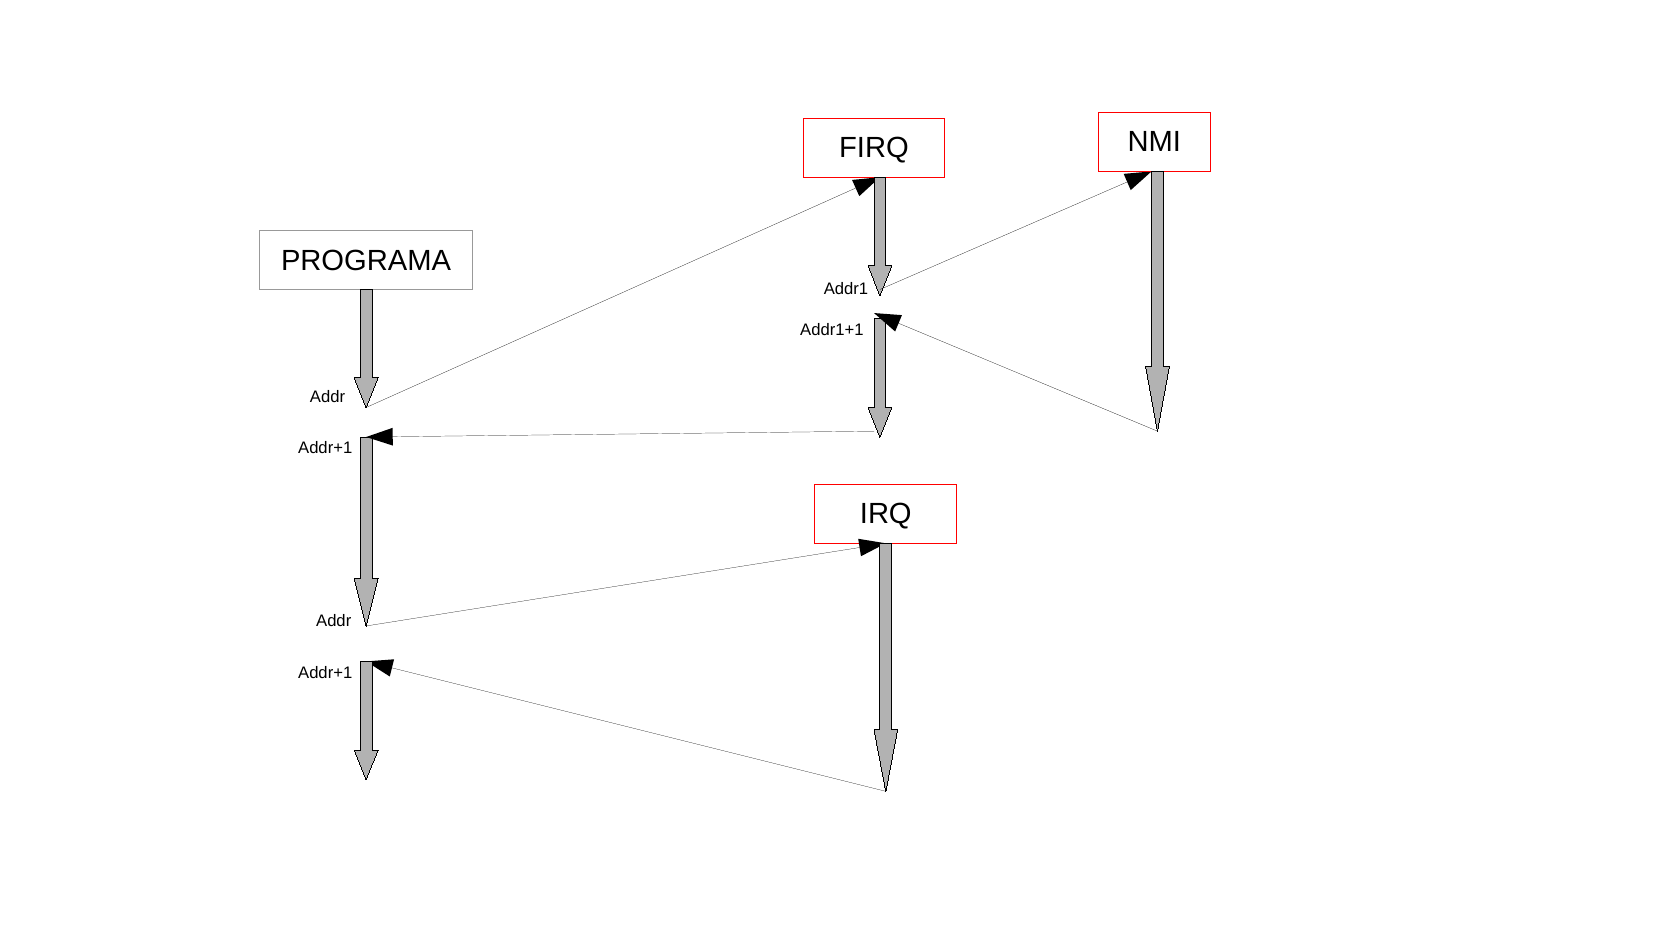

NMI
FIRQ
PROGRAMA
Addr1
Addr1+1
Addr
Addr+1
IRQ
Addr
Addr+1